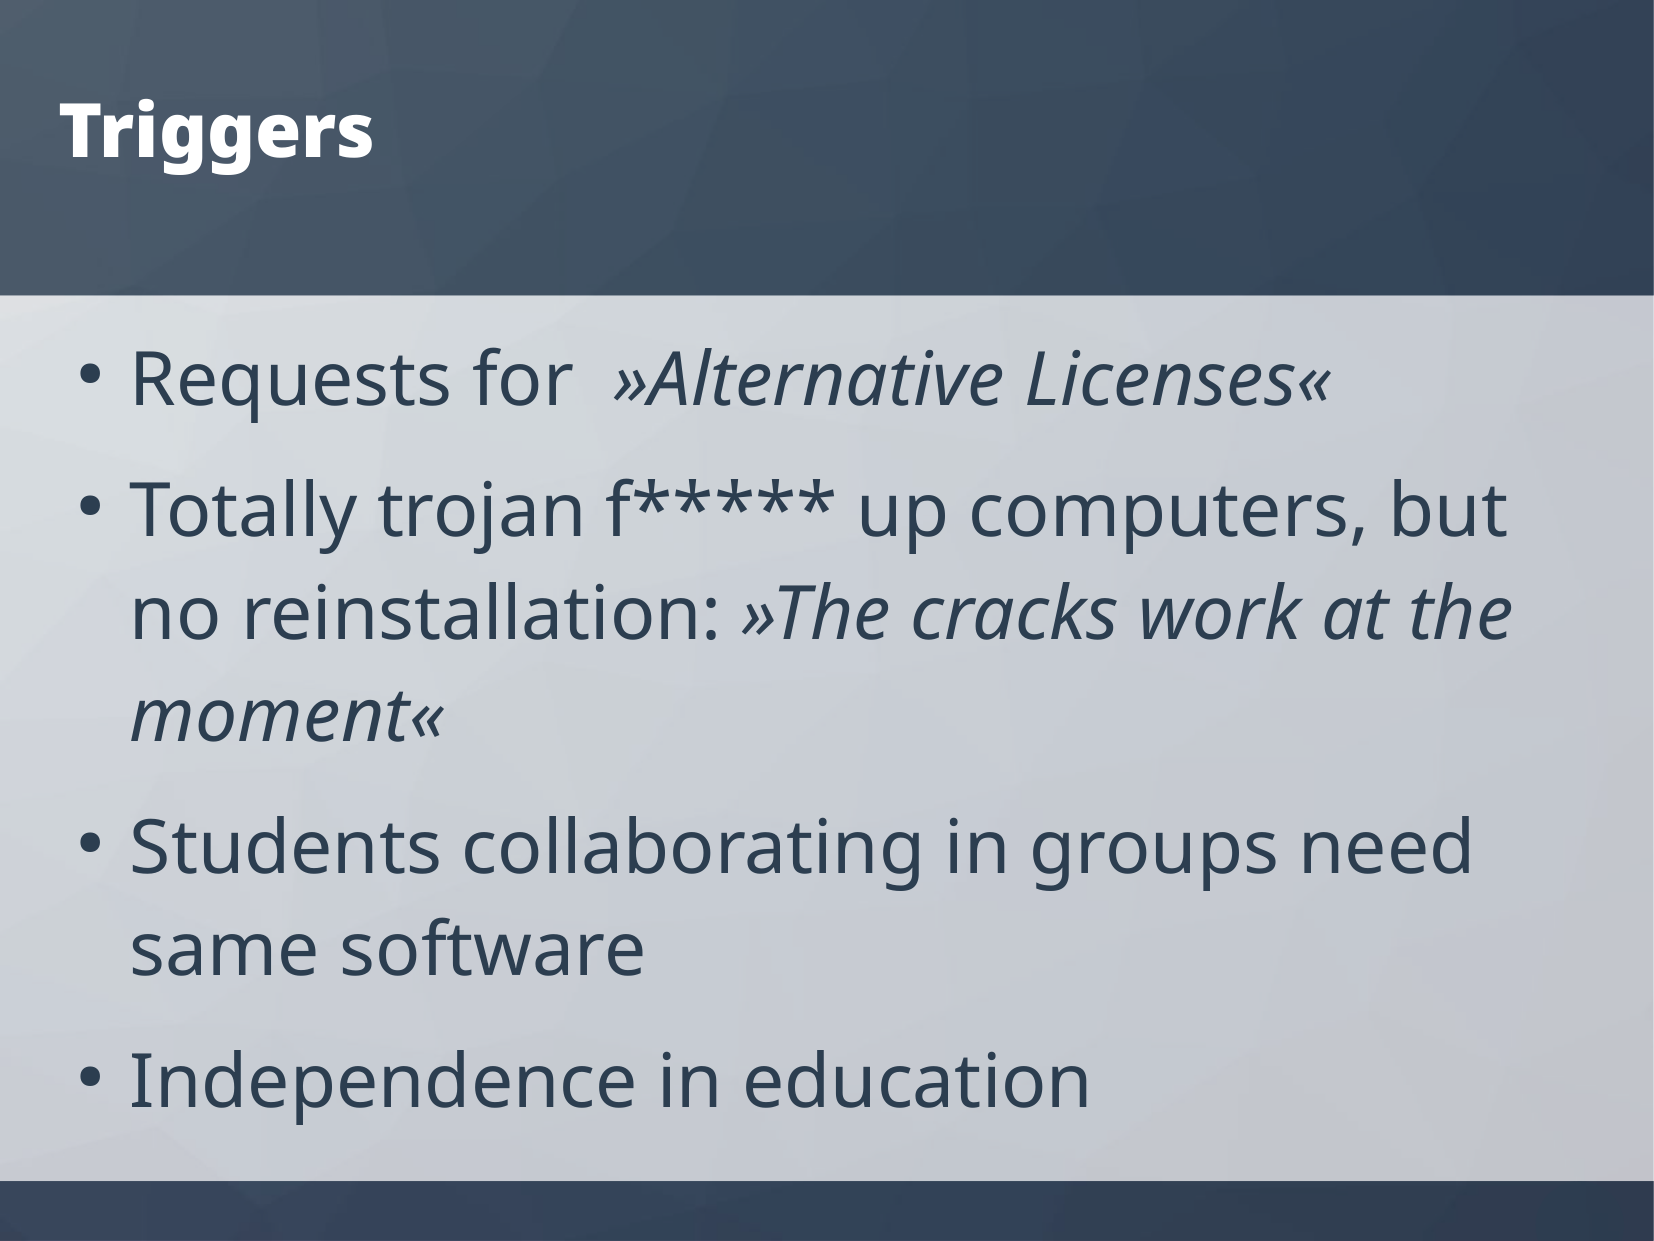

# Triggers
Requests for »Alternative Licenses«
Totally trojan f***** up computers, but no reinstallation: »The cracks work at the moment«
Students collaborating in groups need same software
Independence in education